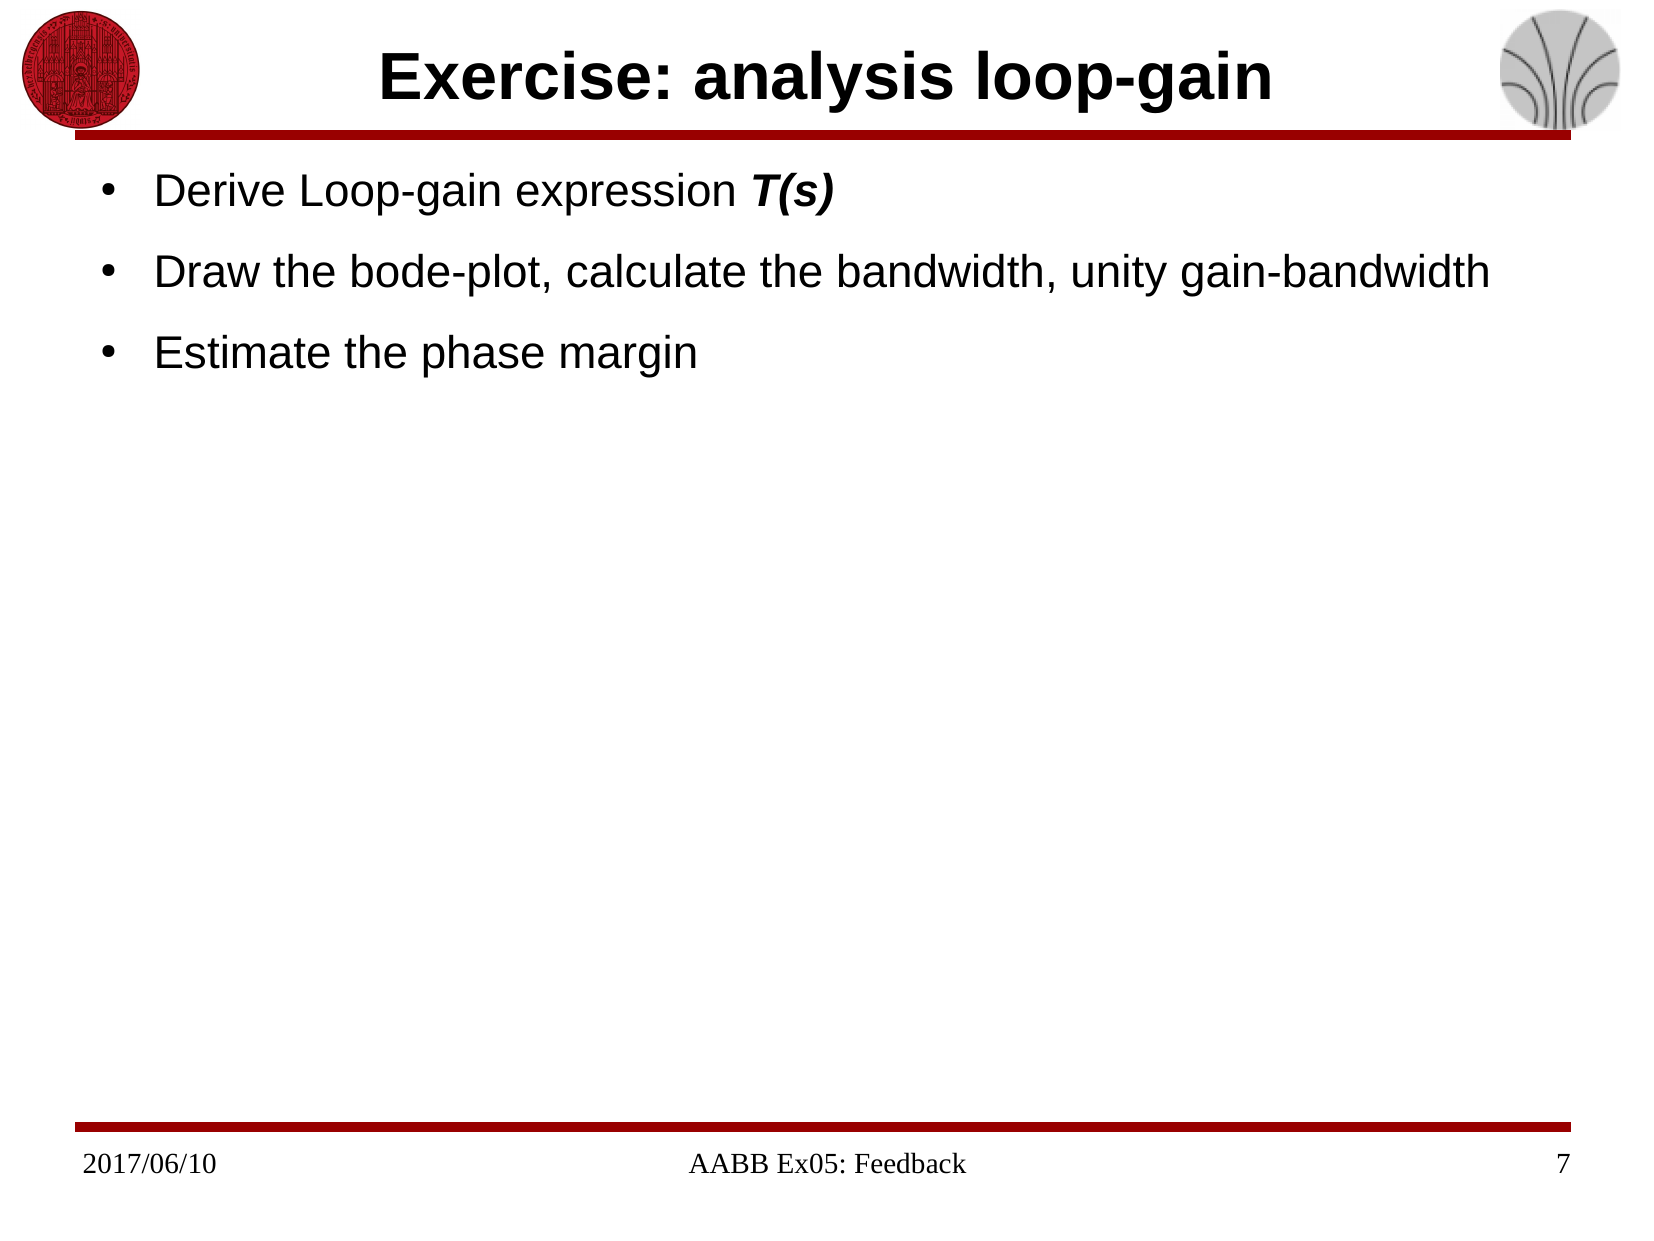

# Exercise: analysis loop-gain
Derive Loop-gain expression T(s)
Draw the bode-plot, calculate the bandwidth, unity gain-bandwidth
Estimate the phase margin
2017/06/10
AABB Ex05: Feedback
7